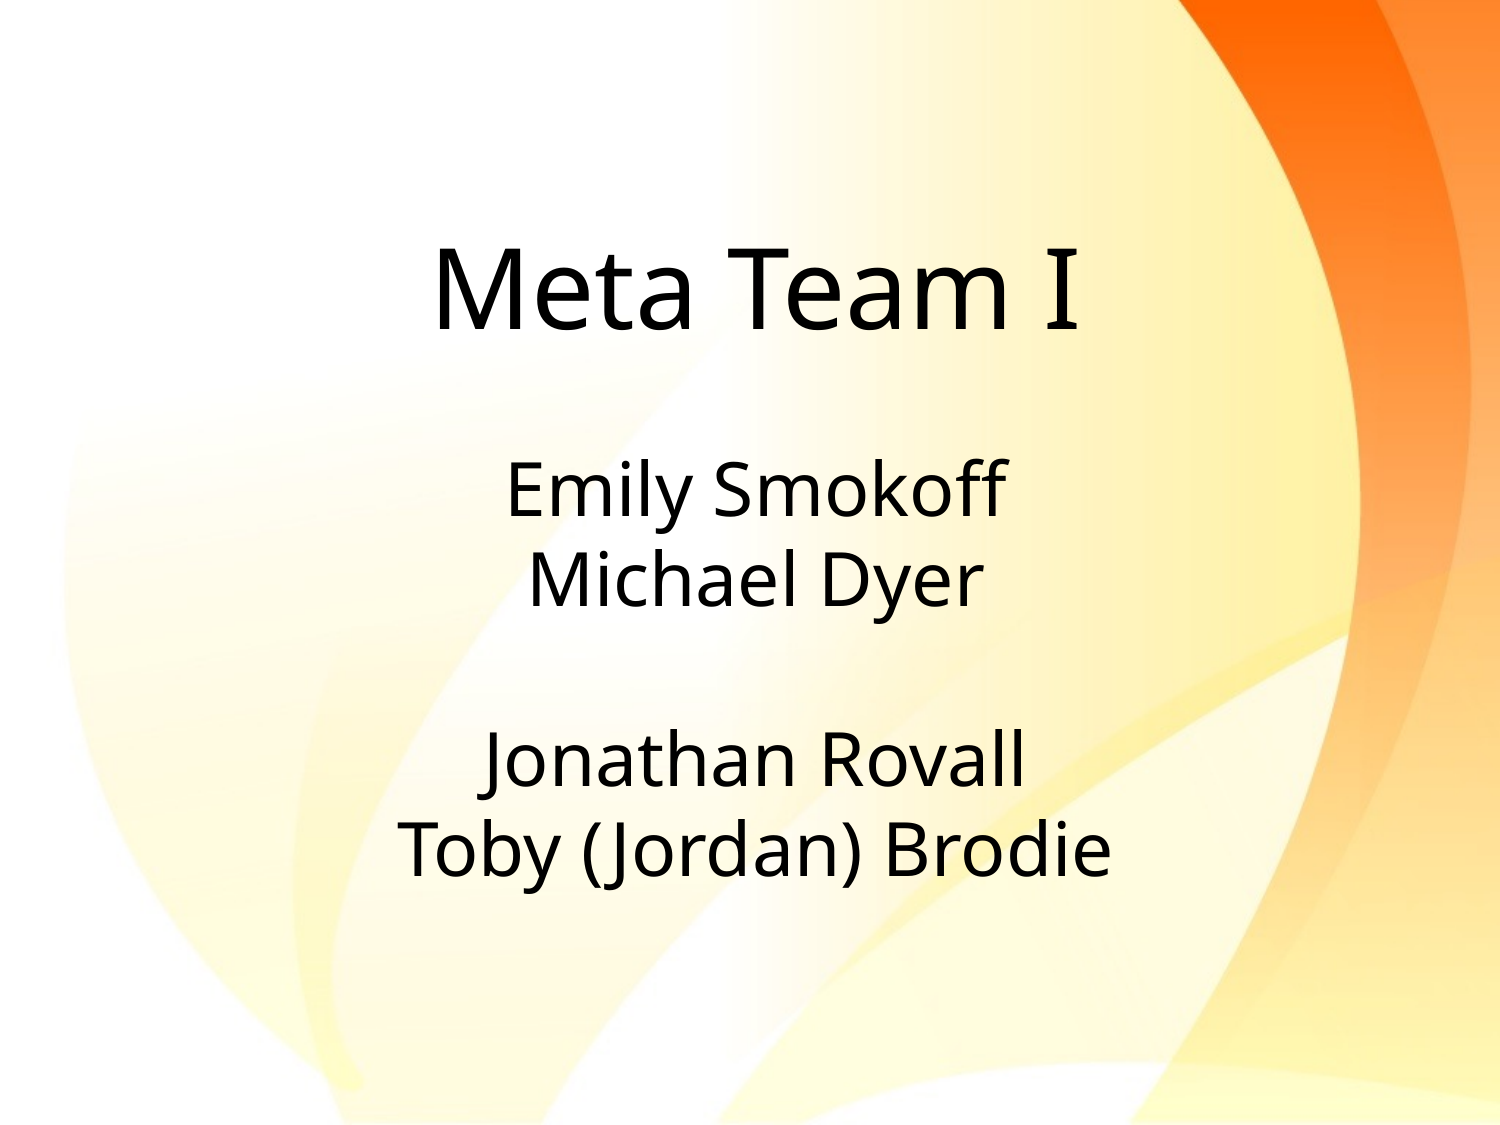

Meta Team I
Emily Smokoff
Michael Dyer
Jonathan Rovall
Toby (Jordan) Brodie